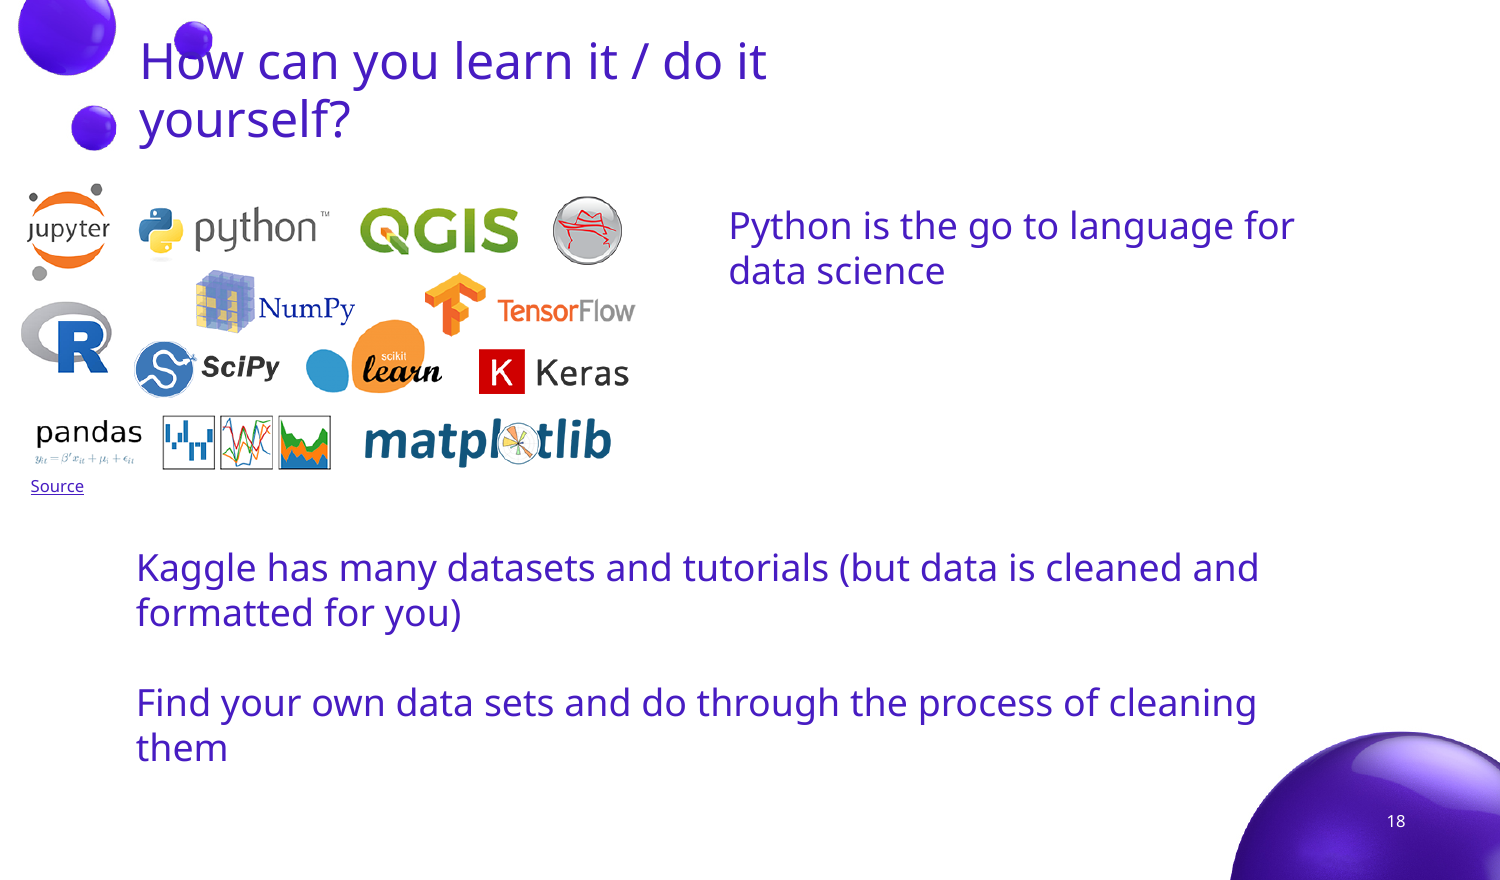

# How can you learn it / do it yourself?
Python is the go to language for data science
Source
Kaggle has many datasets and tutorials (but data is cleaned and formatted for you)
Find your own data sets and do through the process of cleaning them